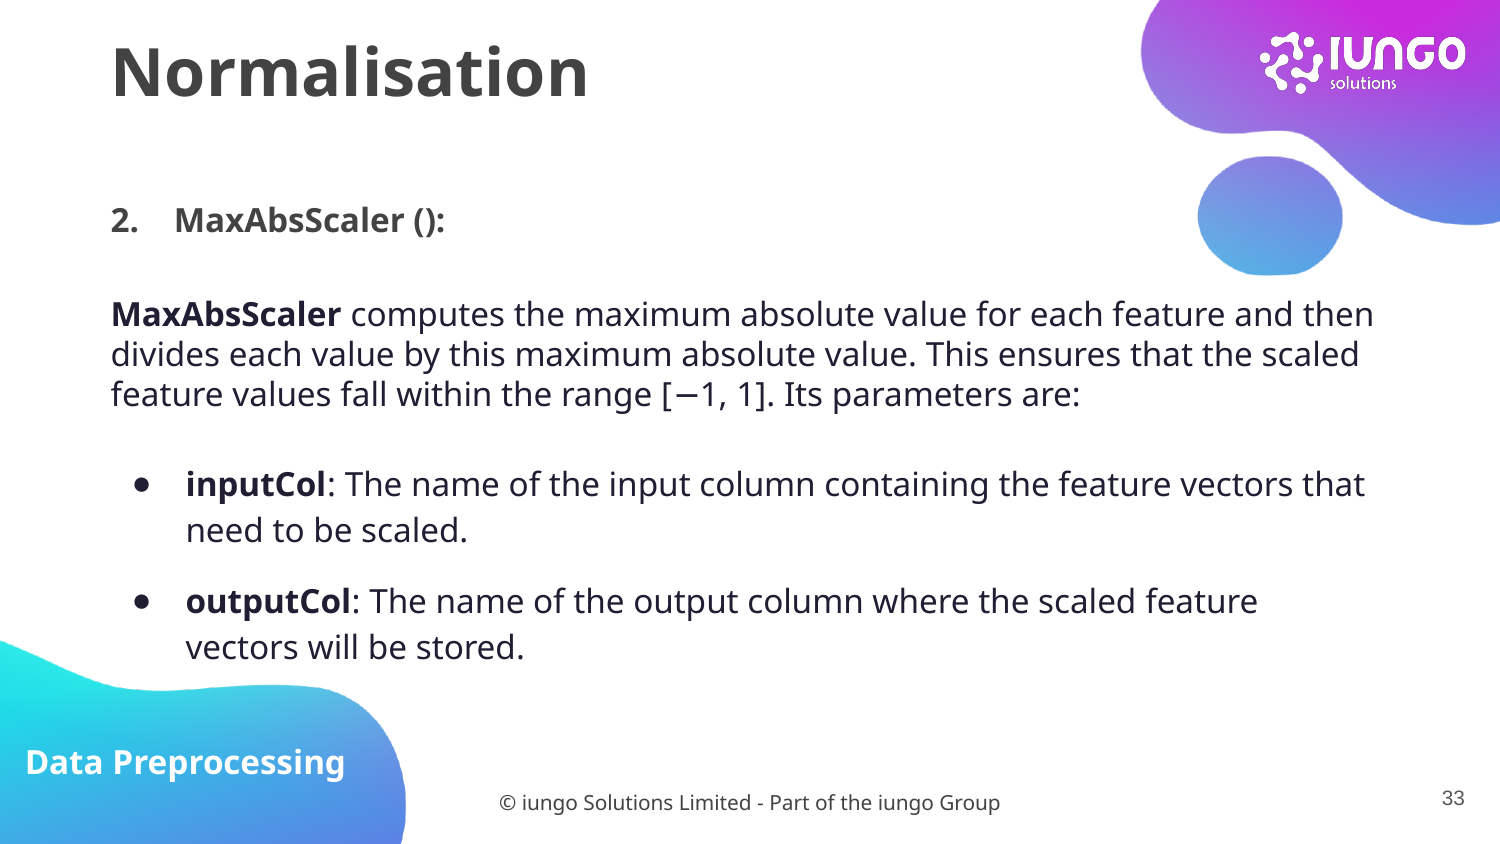

# Normalisation
2. MaxAbsScaler ():
MaxAbsScaler computes the maximum absolute value for each feature and then divides each value by this maximum absolute value. This ensures that the scaled feature values fall within the range [−1, 1]. Its parameters are:
inputCol: The name of the input column containing the feature vectors that need to be scaled.
outputCol: The name of the output column where the scaled feature vectors will be stored.
Data Preprocessing